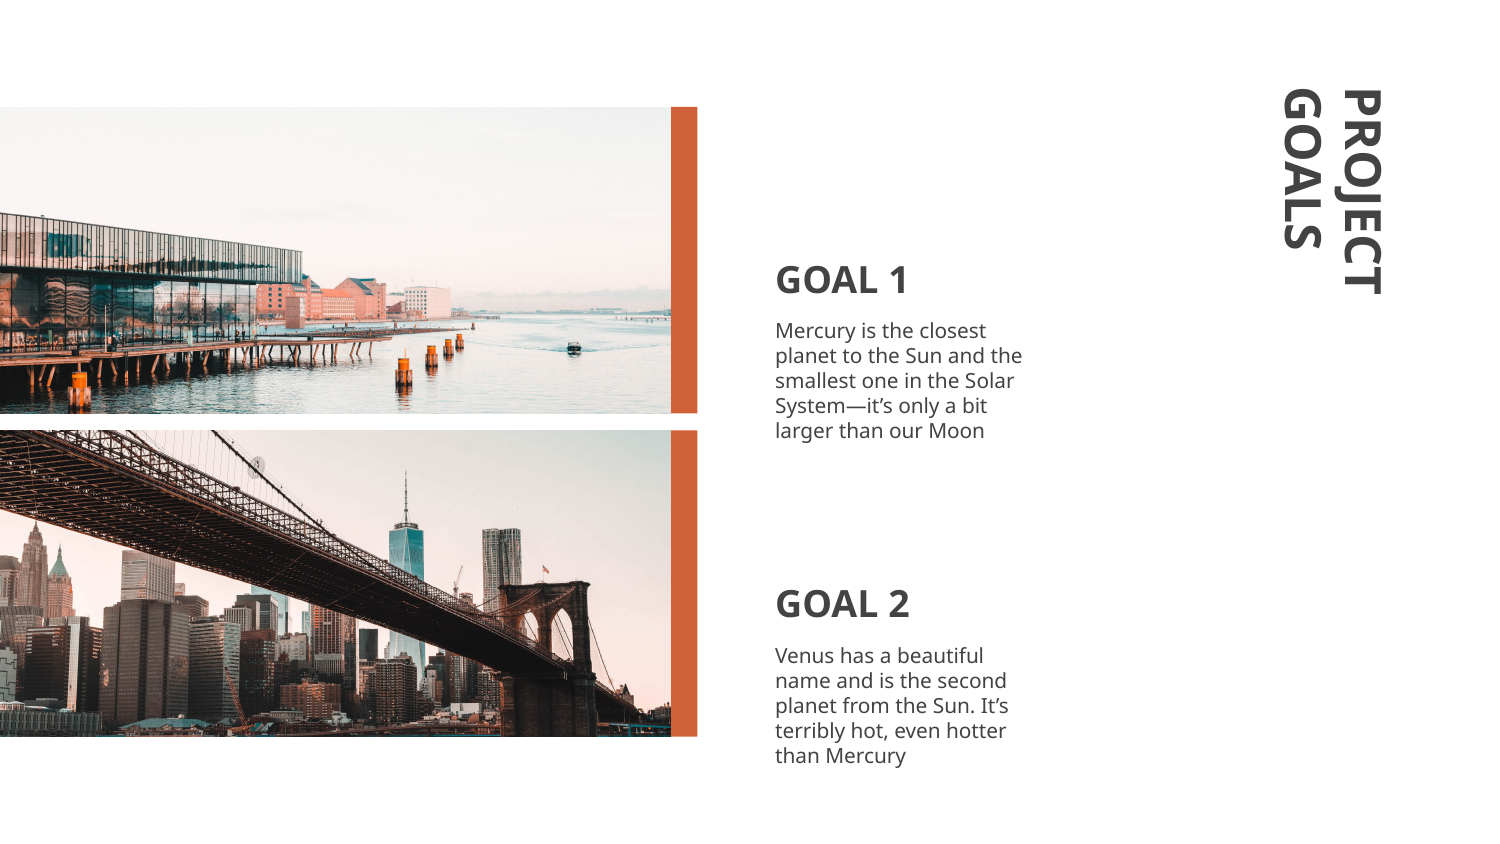

# PROJECT GOALS
GOAL 1
Mercury is the closest planet to the Sun and the smallest one in the Solar System—it’s only a bit larger than our Moon
GOAL 2
Venus has a beautiful name and is the second planet from the Sun. It’s terribly hot, even hotter than Mercury